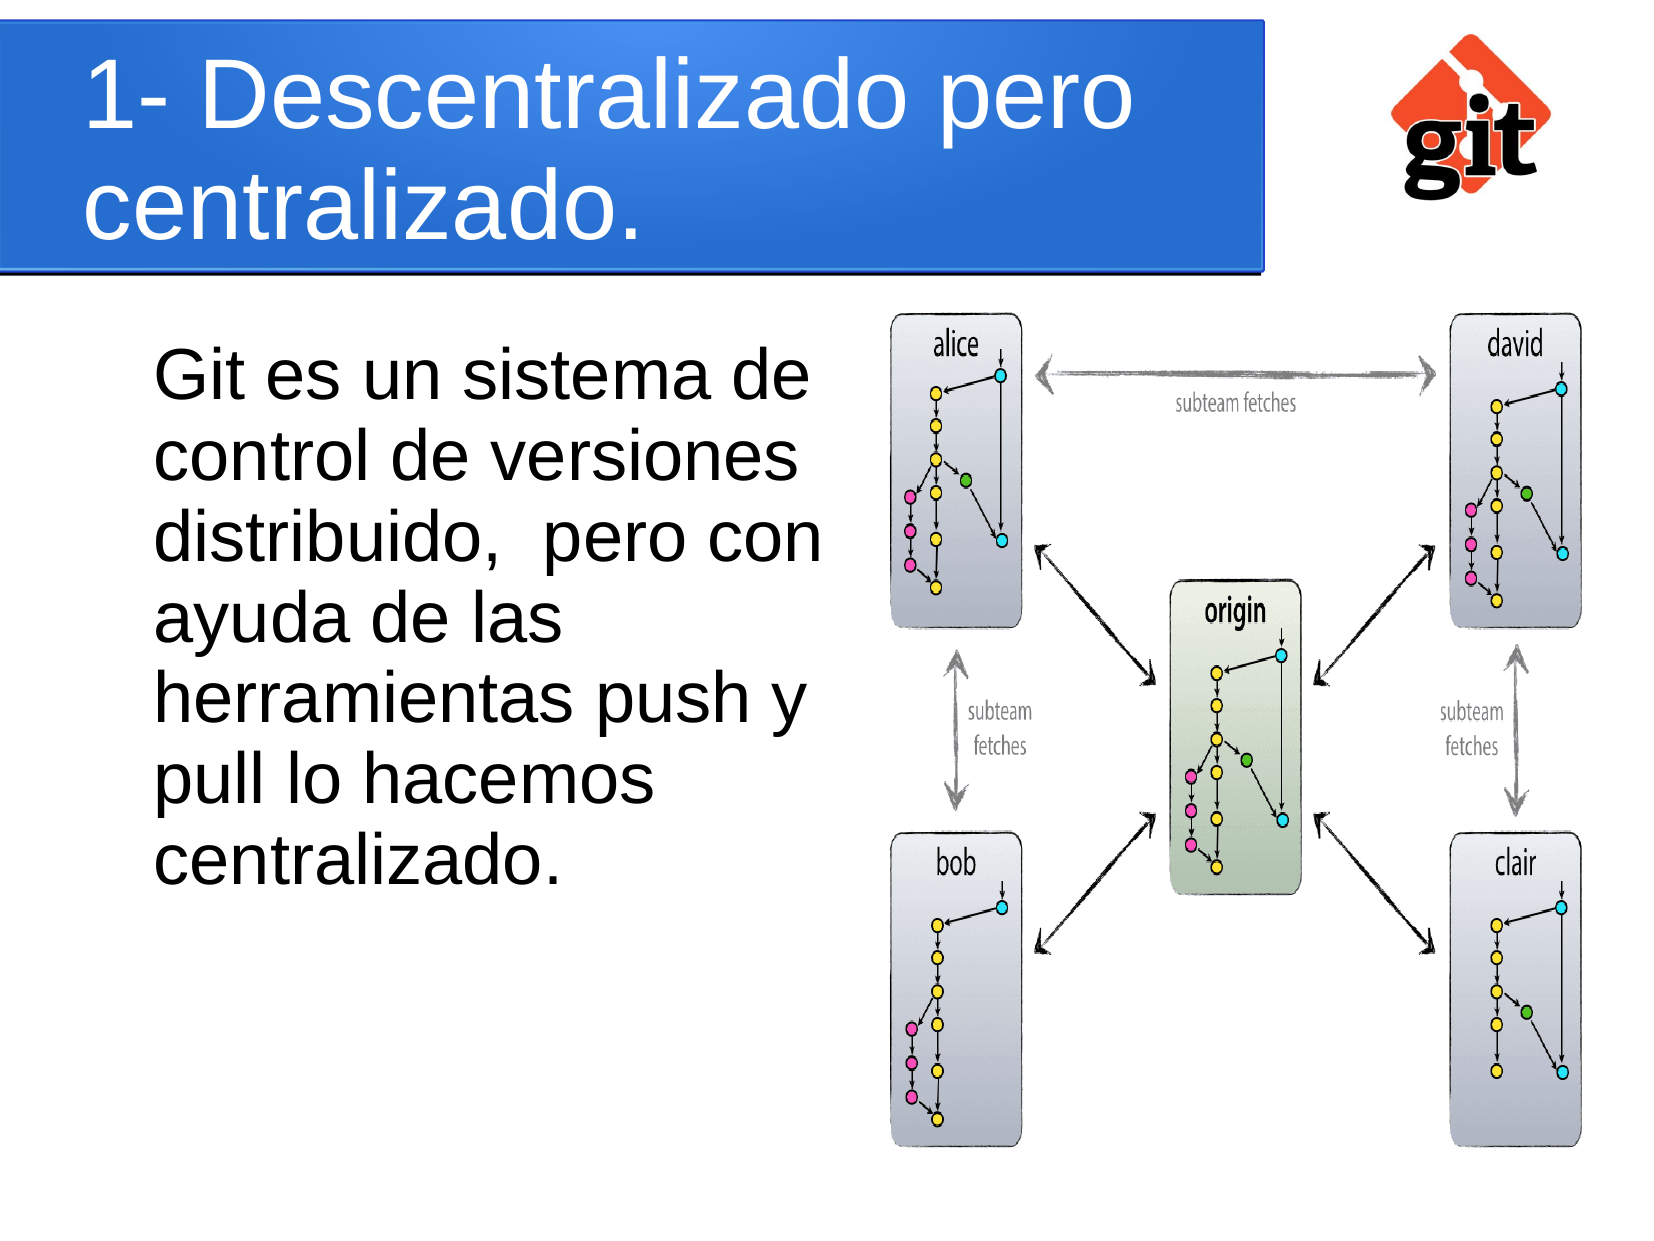

# 1- Descentralizado pero centralizado.
Git es un sistema de control de versiones distribuido, pero con ayuda de las herramientas push y pull lo hacemos centralizado.